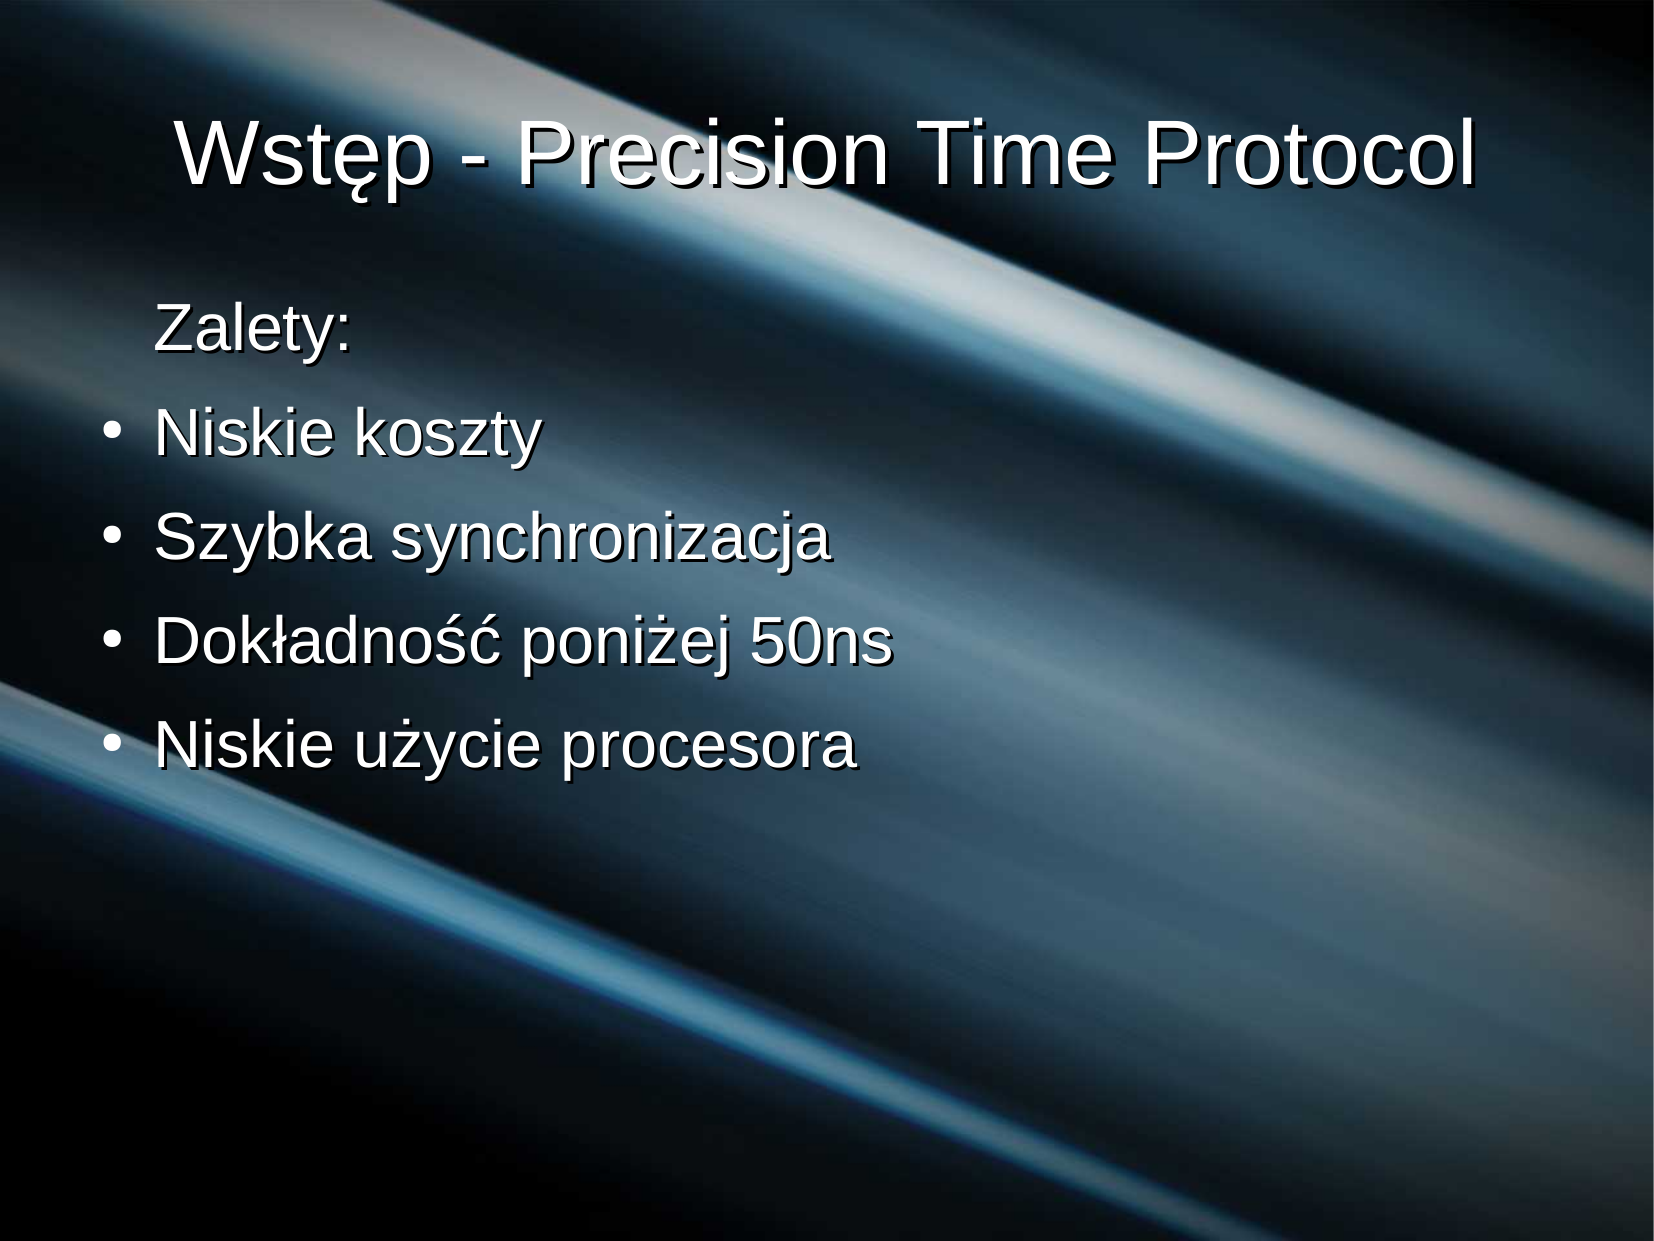

# Wstęp - Precision Time Protocol
Zalety:
Niskie koszty
Szybka synchronizacja
Dokładność poniżej 50ns
Niskie użycie procesora